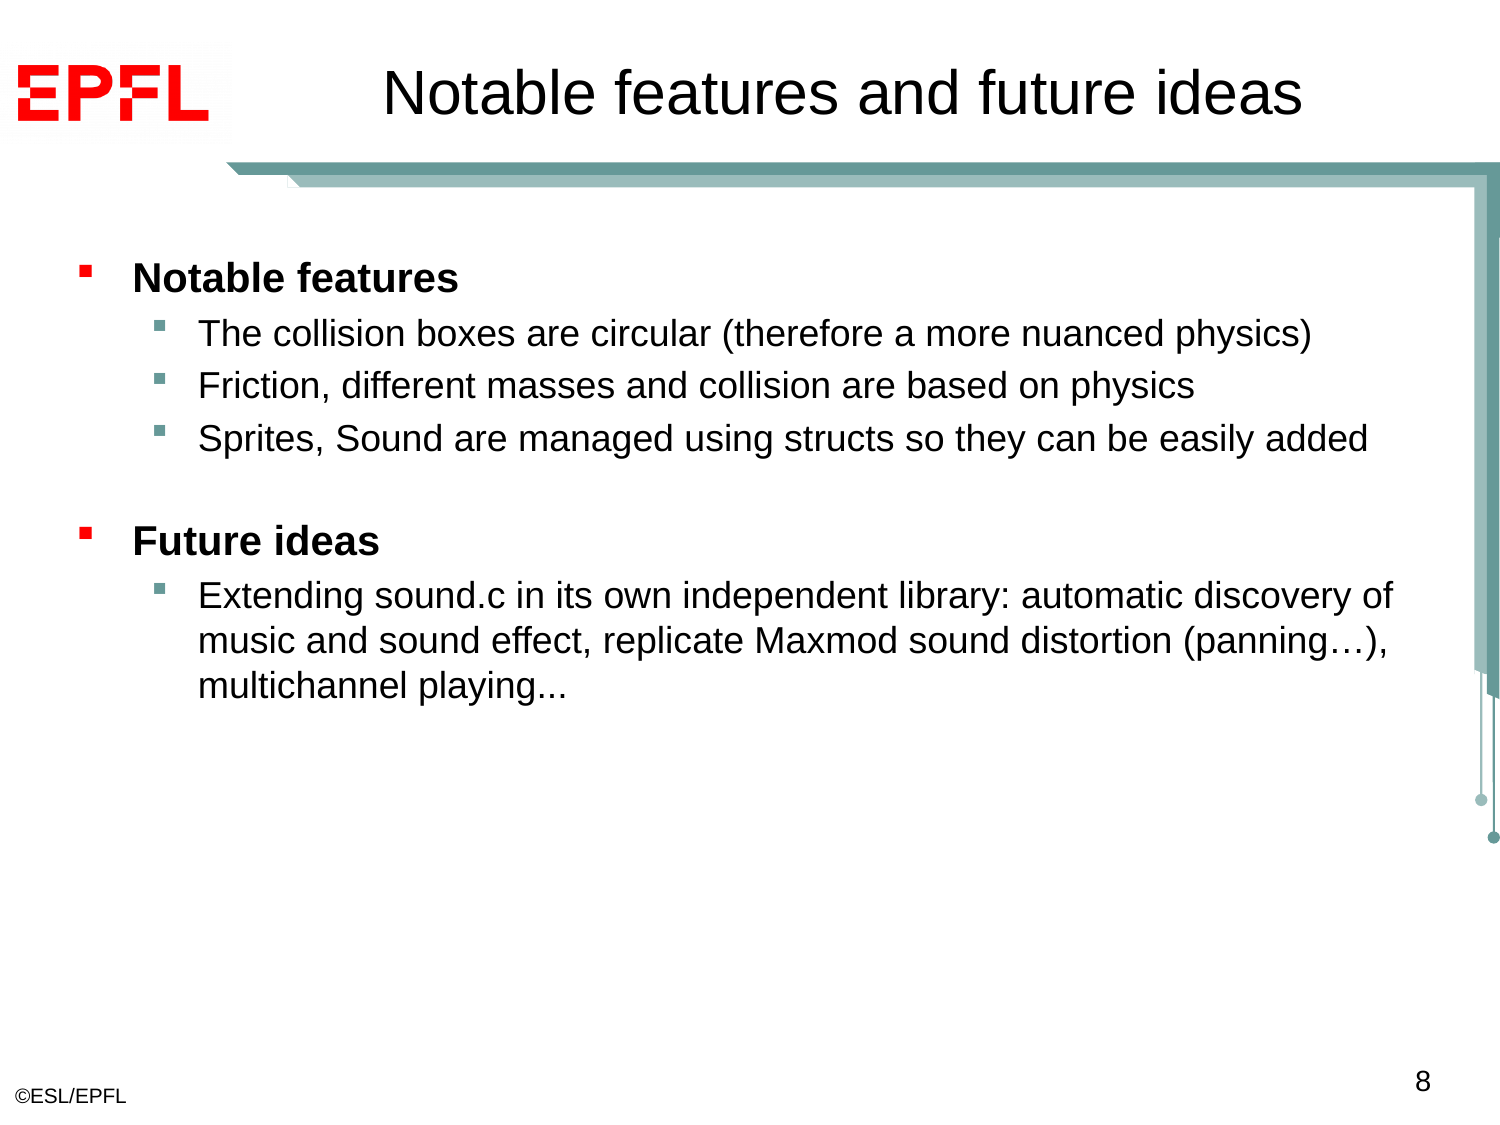

# Notable features and future ideas
Notable features
The collision boxes are circular (therefore a more nuanced physics)
Friction, different masses and collision are based on physics
Sprites, Sound are managed using structs so they can be easily added
Future ideas
Extending sound.c in its own independent library: automatic discovery of music and sound effect, replicate Maxmod sound distortion (panning…), multichannel playing...